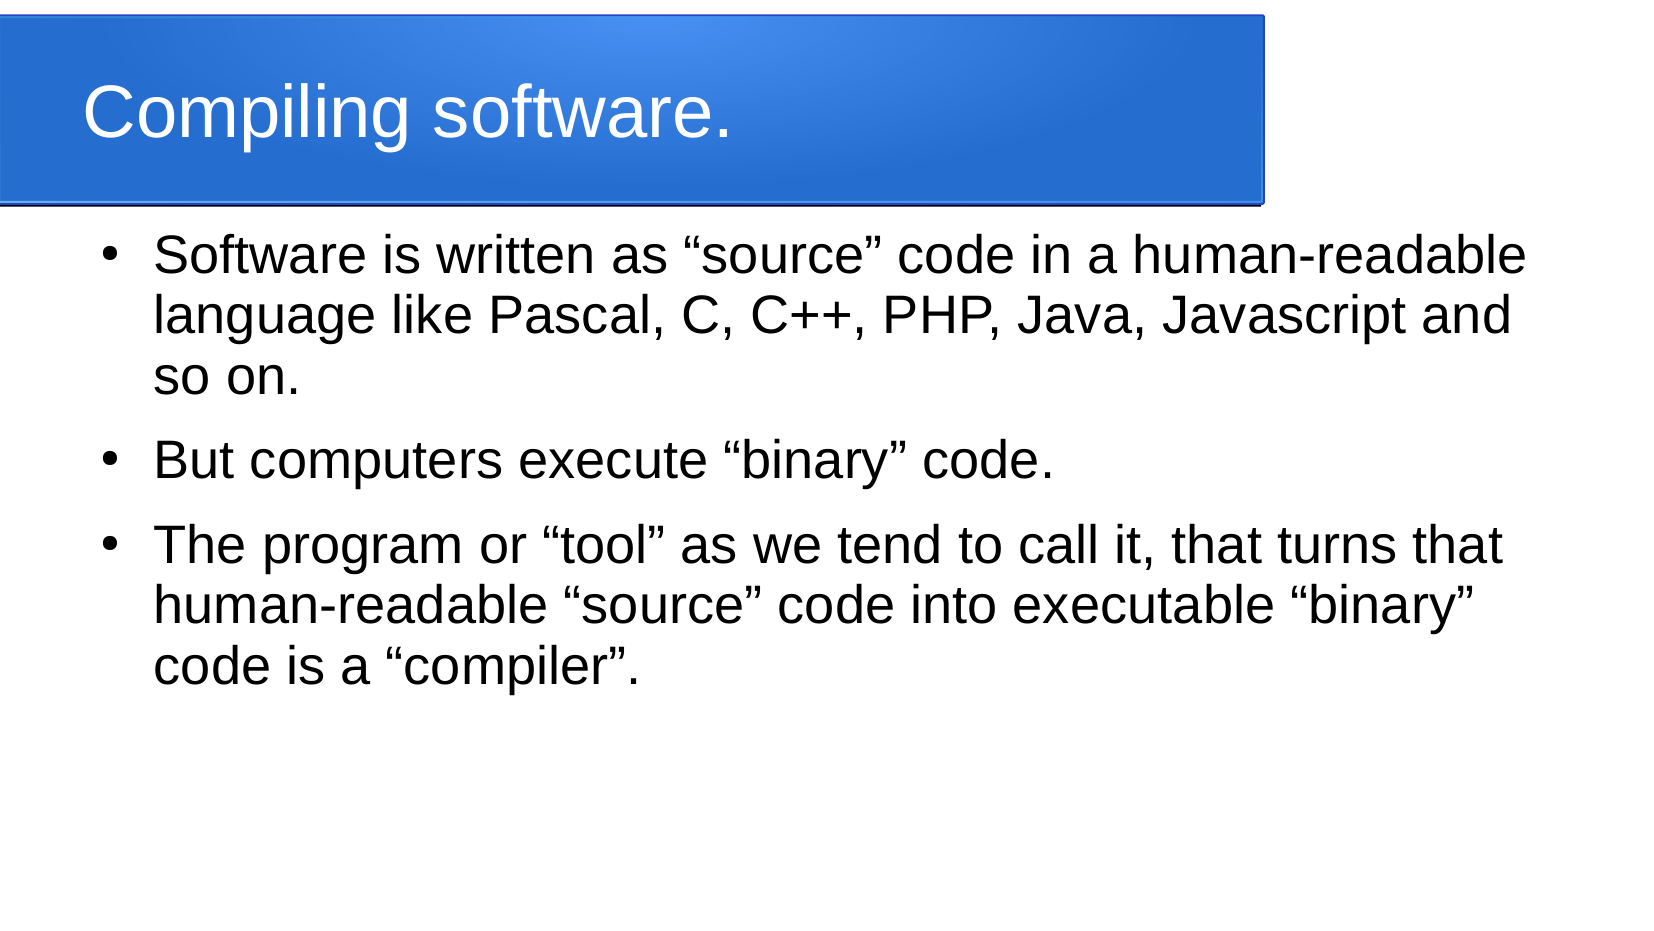

# Compiling software.
Software is written as “source” code in a human-readable language like Pascal, C, C++, PHP, Java, Javascript and so on.
But computers execute “binary” code.
The program or “tool” as we tend to call it, that turns that human-readable “source” code into executable “binary” code is a “compiler”.